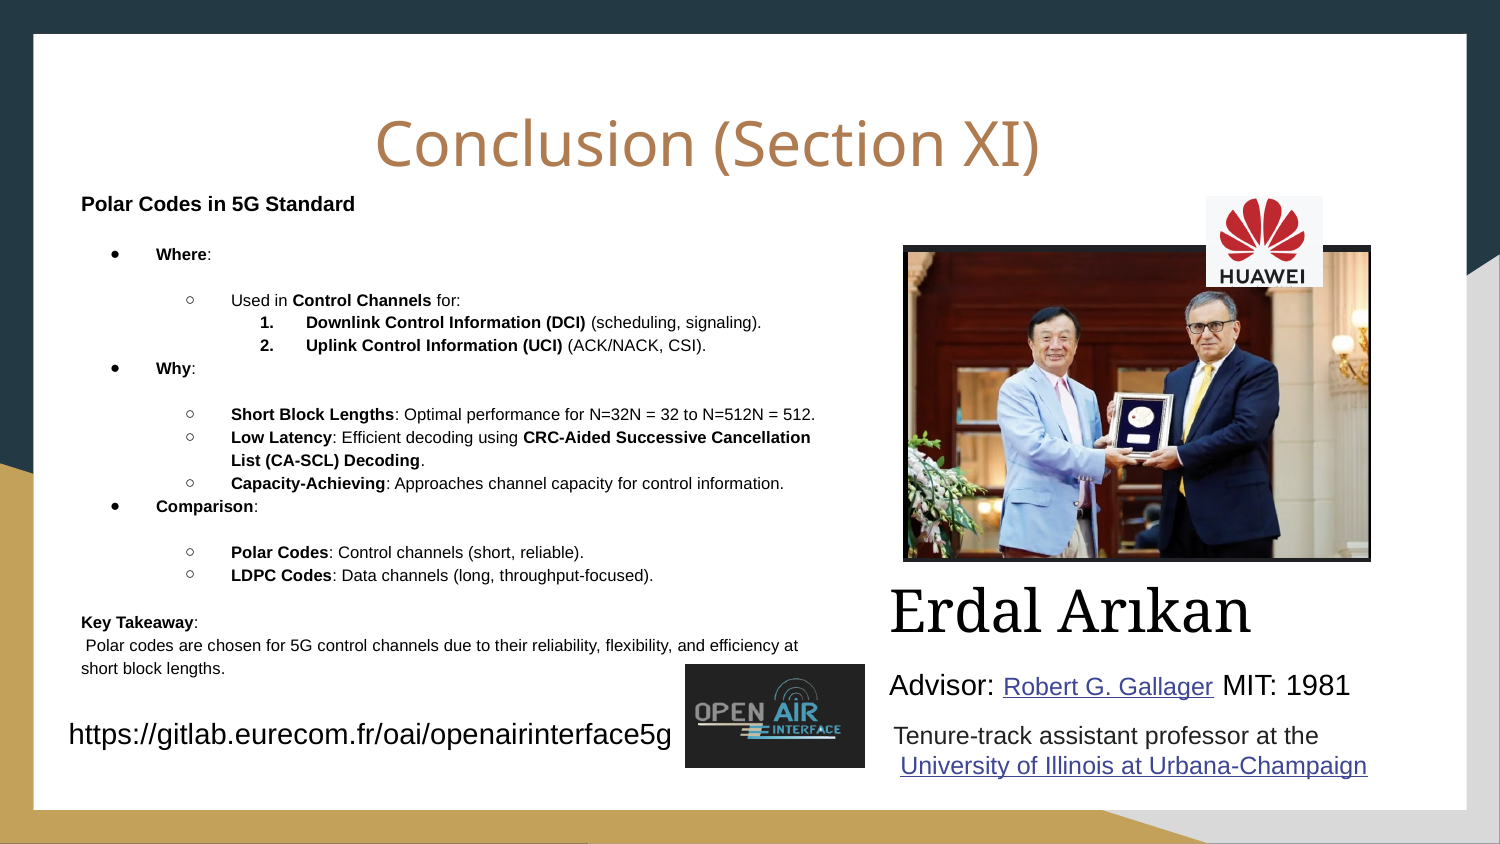

# Conclusion (Section XI)
Polar Codes in 5G Standard
Where:
Used in Control Channels for:
Downlink Control Information (DCI) (scheduling, signaling).
Uplink Control Information (UCI) (ACK/NACK, CSI).
Why:
Short Block Lengths: Optimal performance for N=32N = 32 to N=512N = 512.
Low Latency: Efficient decoding using CRC-Aided Successive Cancellation List (CA-SCL) Decoding.
Capacity-Achieving: Approaches channel capacity for control information.
Comparison:
Polar Codes: Control channels (short, reliable).
LDPC Codes: Data channels (long, throughput-focused).
Key Takeaway:
 Polar codes are chosen for 5G control channels due to their reliability, flexibility, and efficiency at short block lengths.
Erdal Arıkan
Advisor: Robert G. Gallager MIT: 1981
https://gitlab.eurecom.fr/oai/openairinterface5g
Tenure-track assistant professor at the
 University of Illinois at Urbana-Champaign